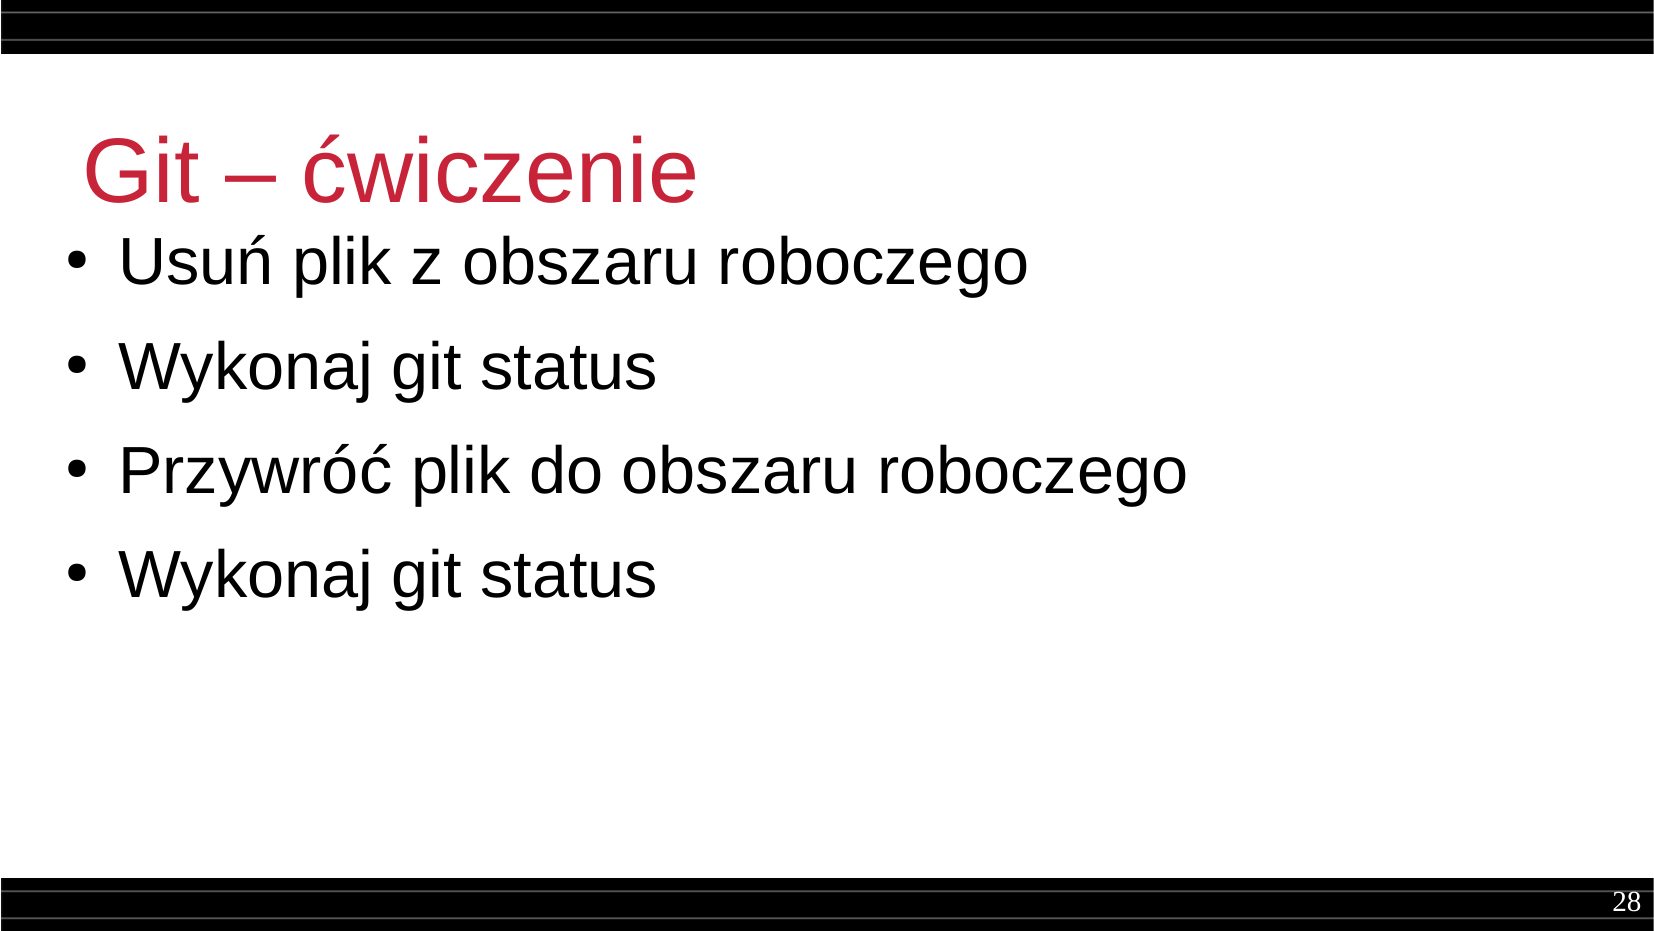

# Git – ćwiczenie
Usuń plik z obszaru roboczego
Wykonaj git status
Przywróć plik do obszaru roboczego
Wykonaj git status